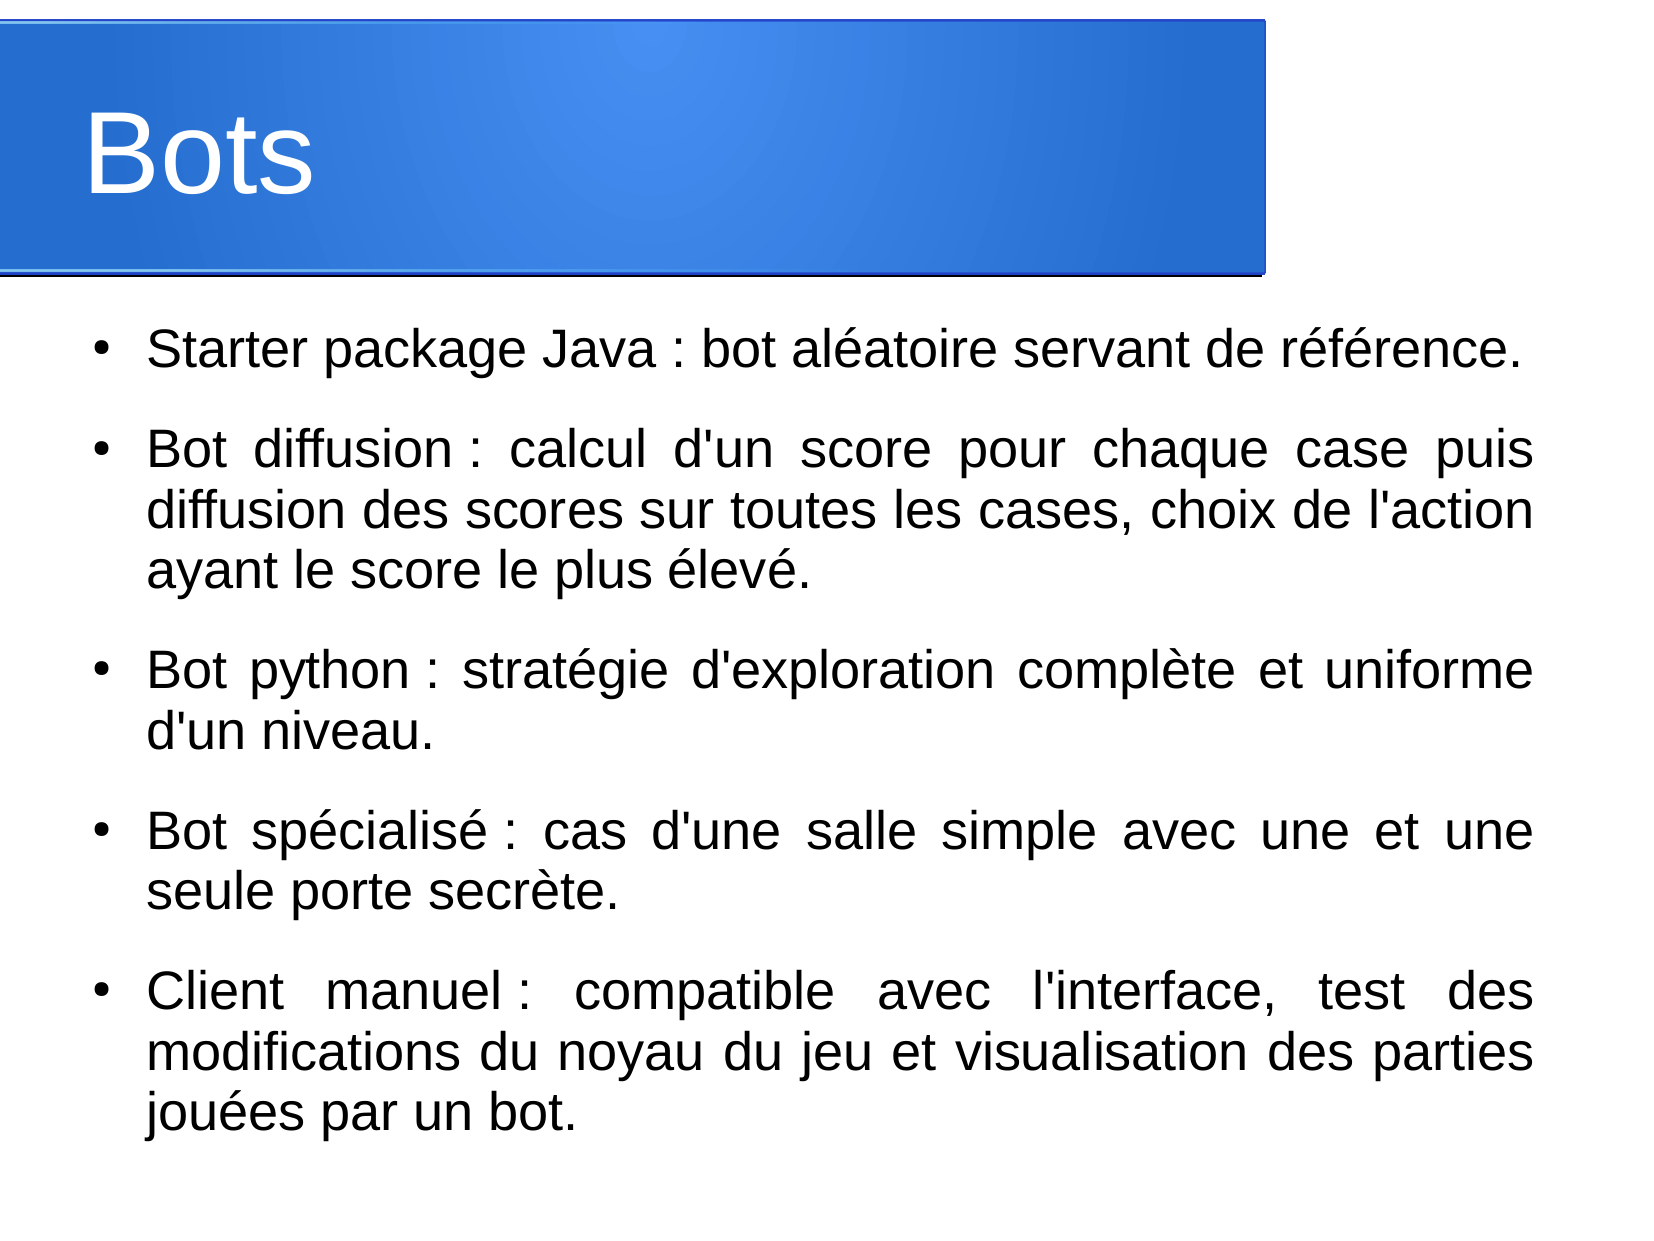

# Bots
Starter package Java : bot aléatoire servant de référence.
Bot diffusion : calcul d'un score pour chaque case puis diffusion des scores sur toutes les cases, choix de l'action ayant le score le plus élevé.
Bot python : stratégie d'exploration complète et uniforme d'un niveau.
Bot spécialisé : cas d'une salle simple avec une et une seule porte secrète.
Client manuel : compatible avec l'interface, test des modifications du noyau du jeu et visualisation des parties jouées par un bot.